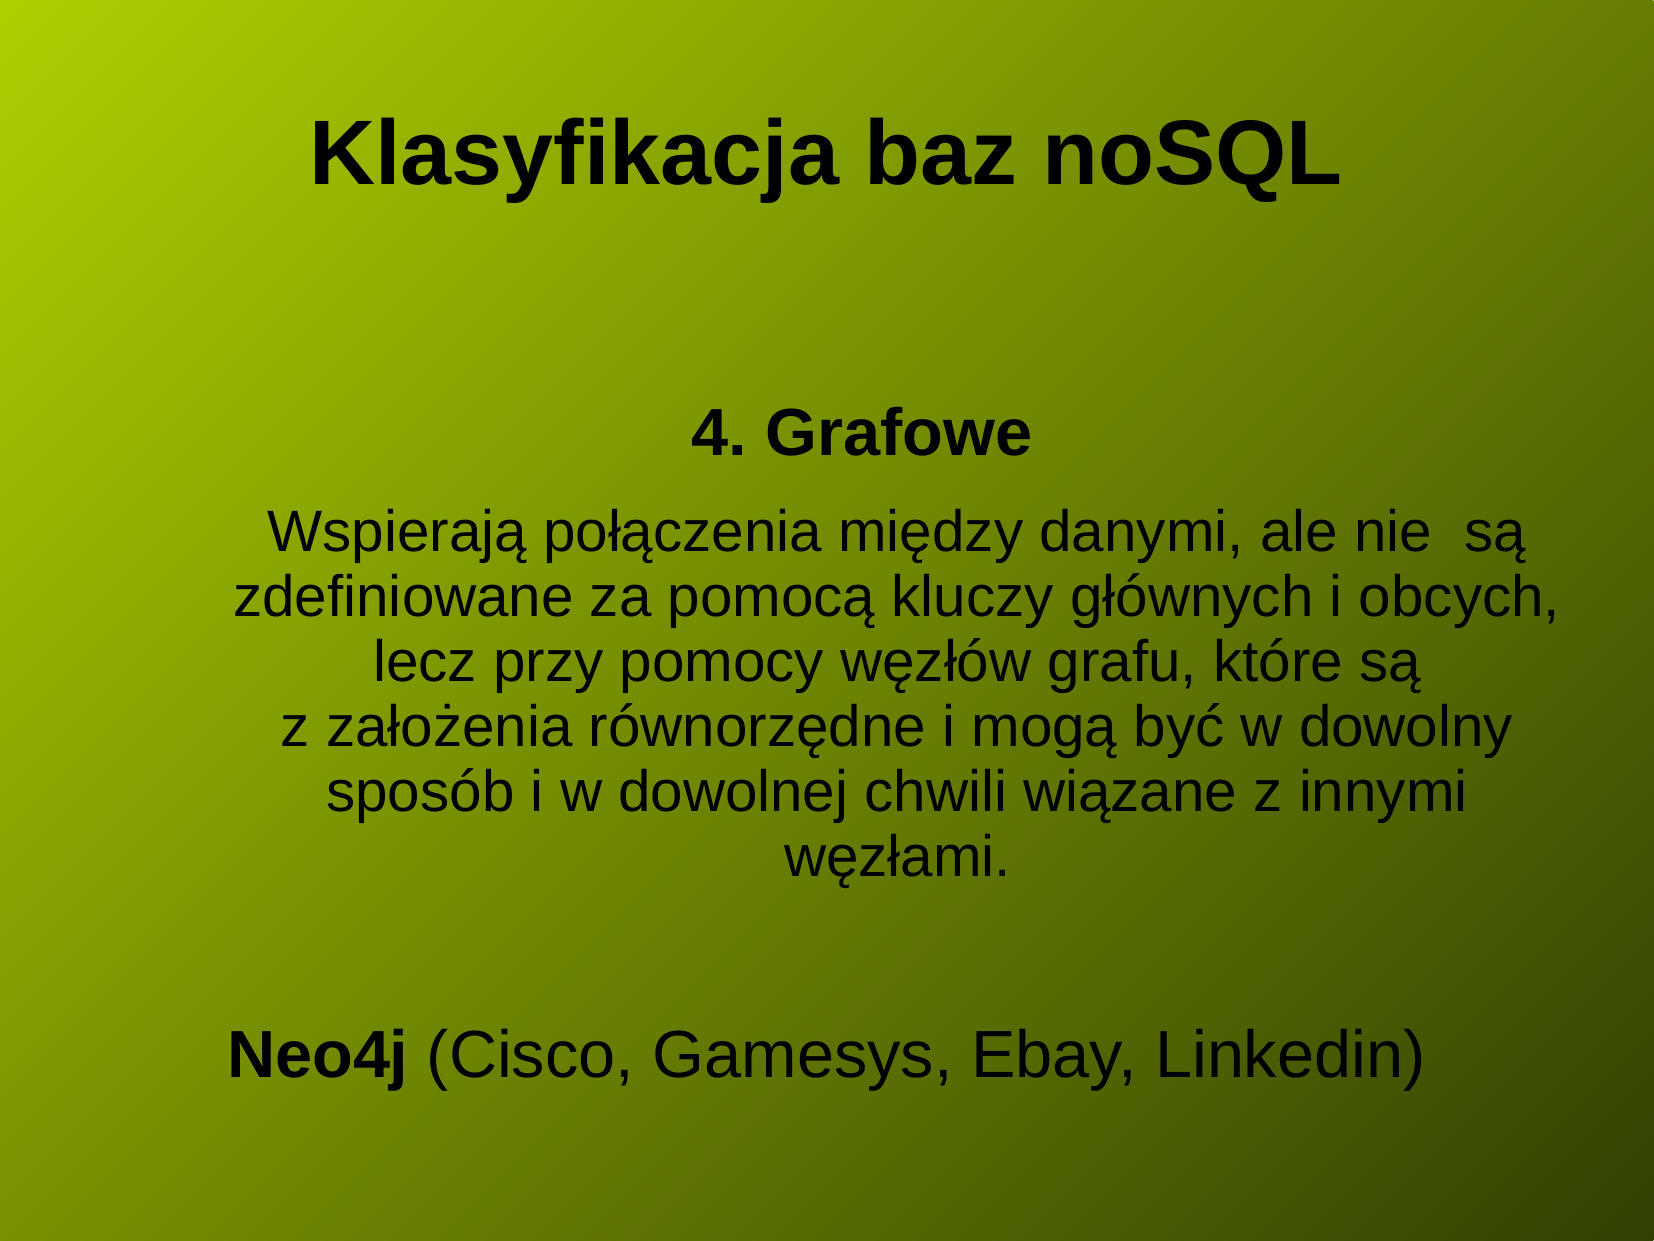

# Klasyfikacja baz noSQL
4. Grafowe
Wspierają połączenia między danymi, ale nie są zdefiniowane za pomocą kluczy głównych i obcych, lecz przy pomocy węzłów grafu, które są z założenia równorzędne i mogą być w dowolny sposób i w dowolnej chwili wiązane z innymi węzłami.
Neo4j (Cisco, Gamesys, Ebay, Linkedin)